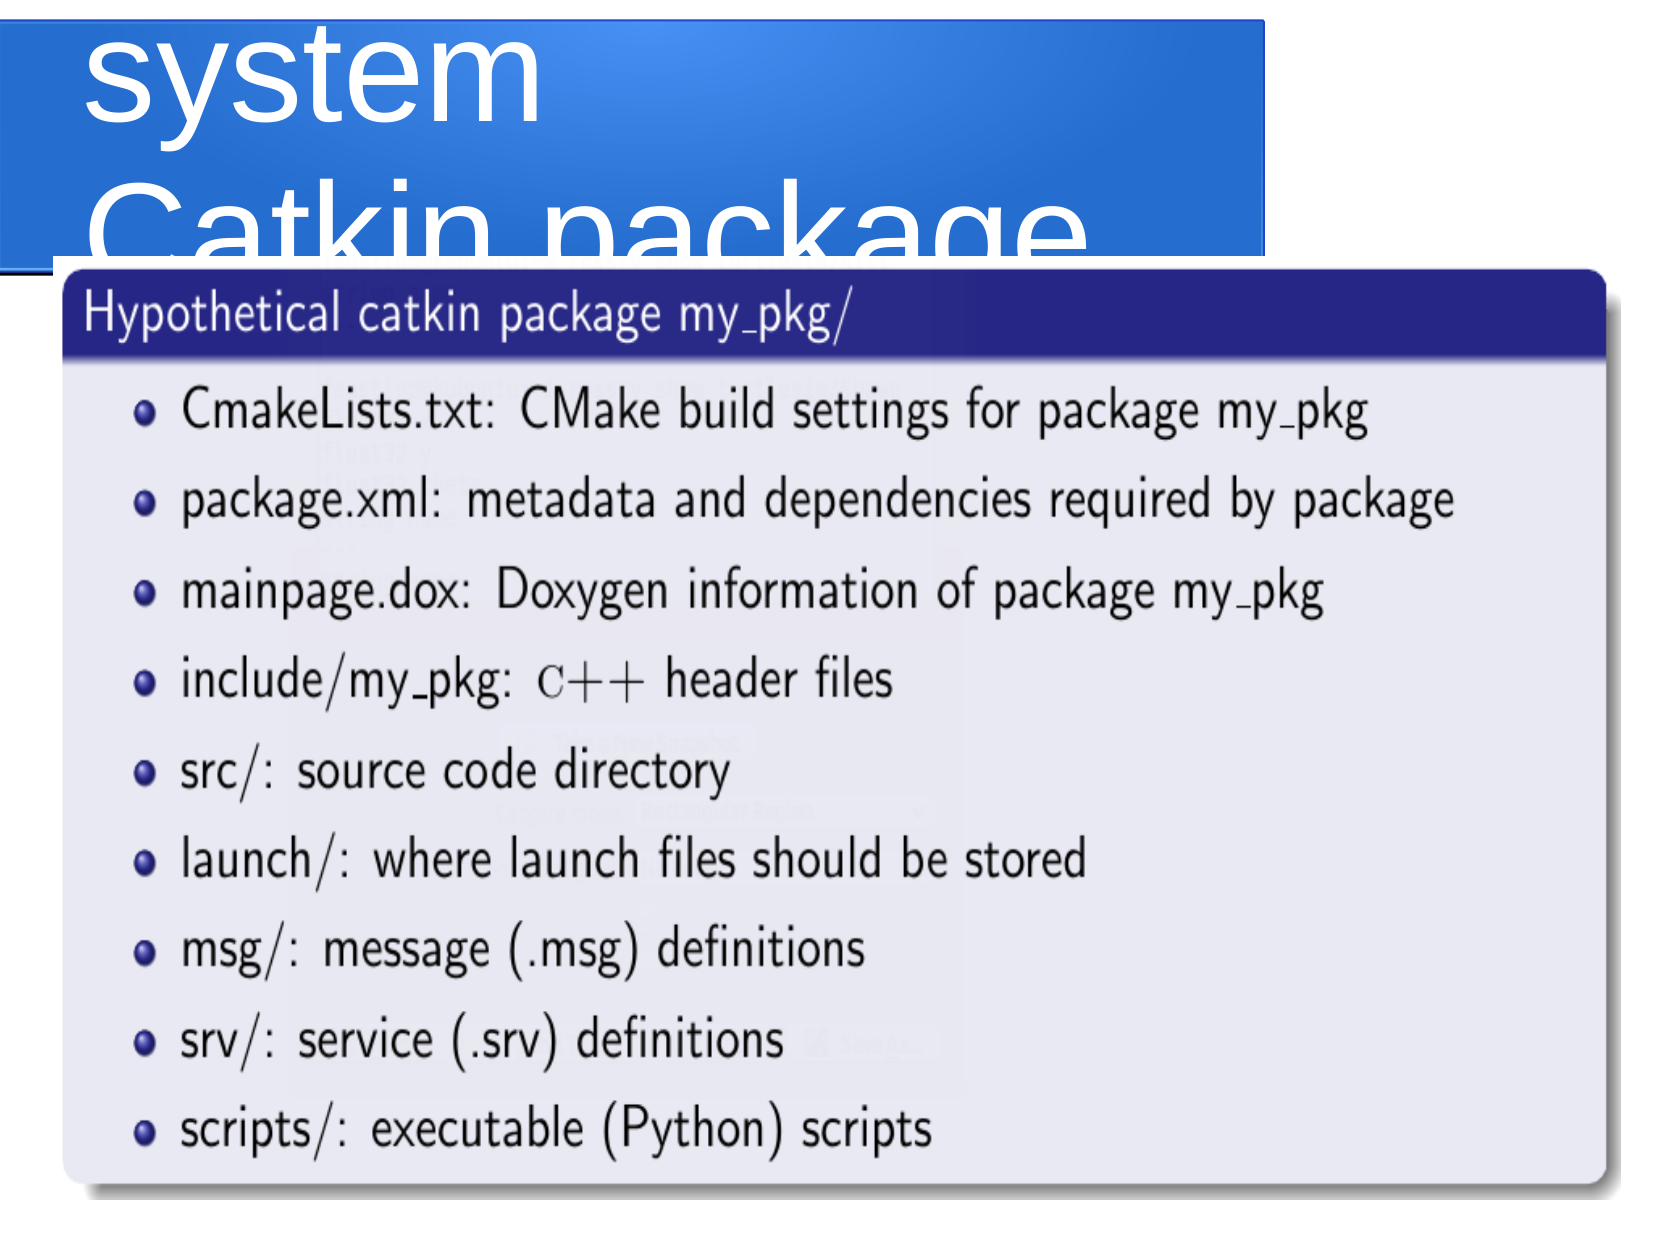

# Recall: ROS file system Catkin package structure